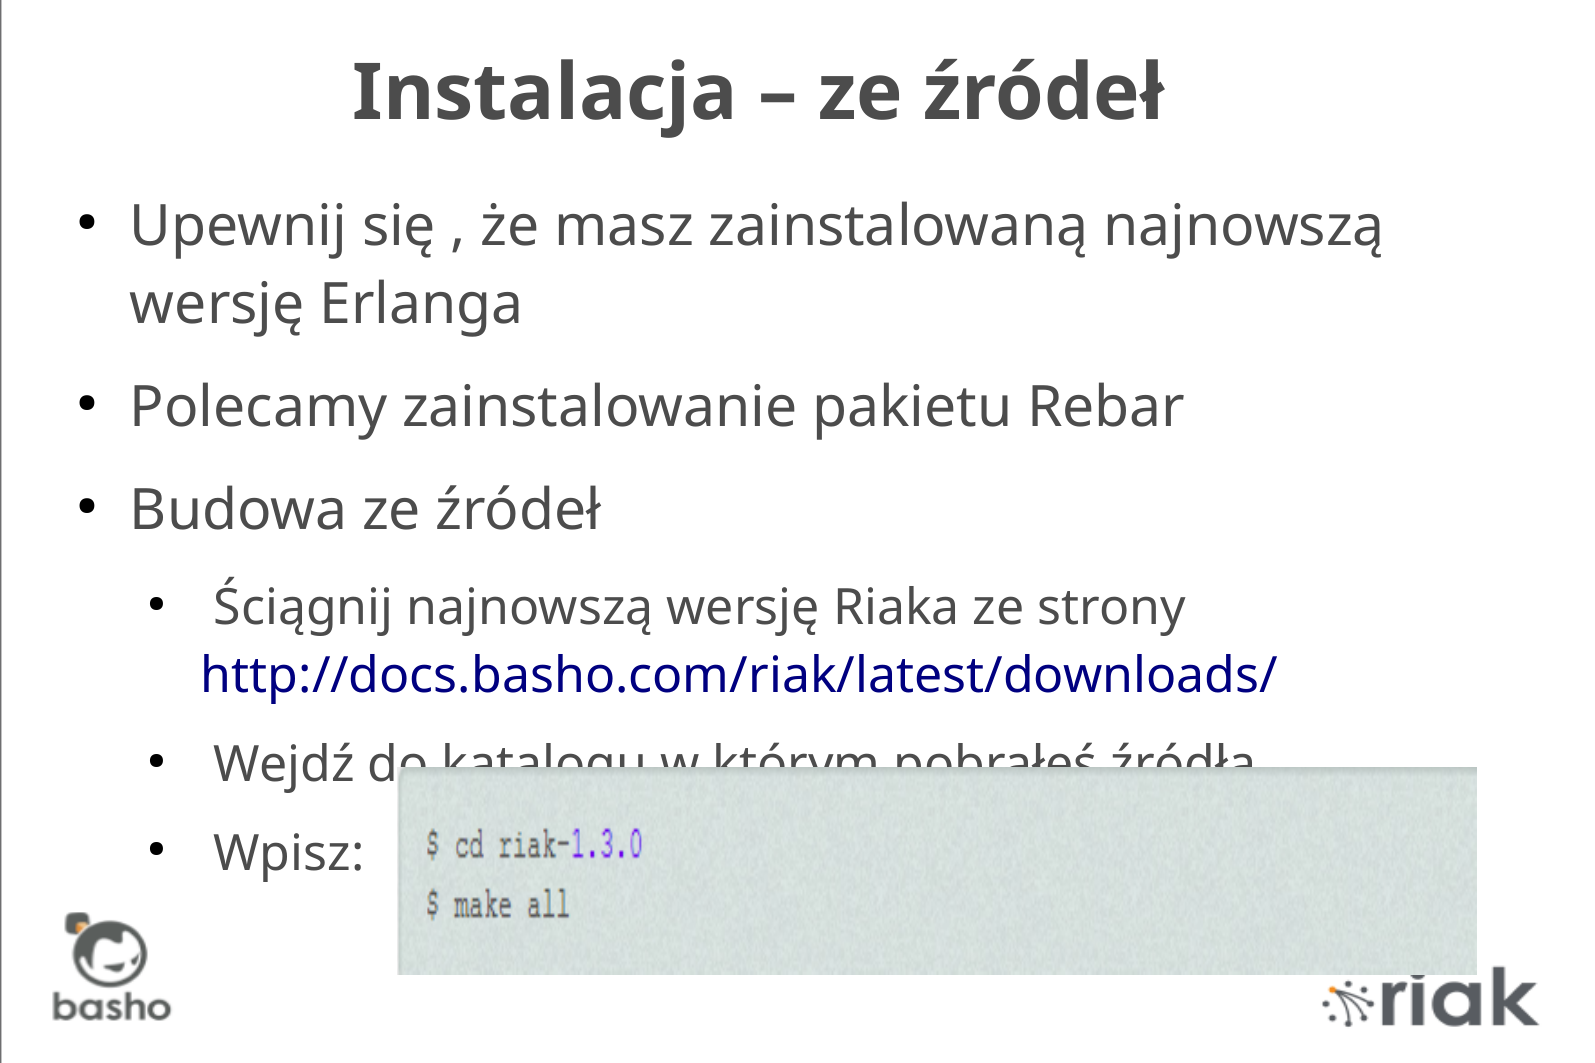

# Instalacja – ze źródeł
Upewnij się , że masz zainstalowaną najnowszą wersję Erlanga
Polecamy zainstalowanie pakietu Rebar
Budowa ze źródeł
 Ściągnij najnowszą wersję Riaka ze strony 	 http://docs.basho.com/riak/latest/downloads/
 Wejdź do katalogu w którym pobrałeś źródła
 Wpisz:
13